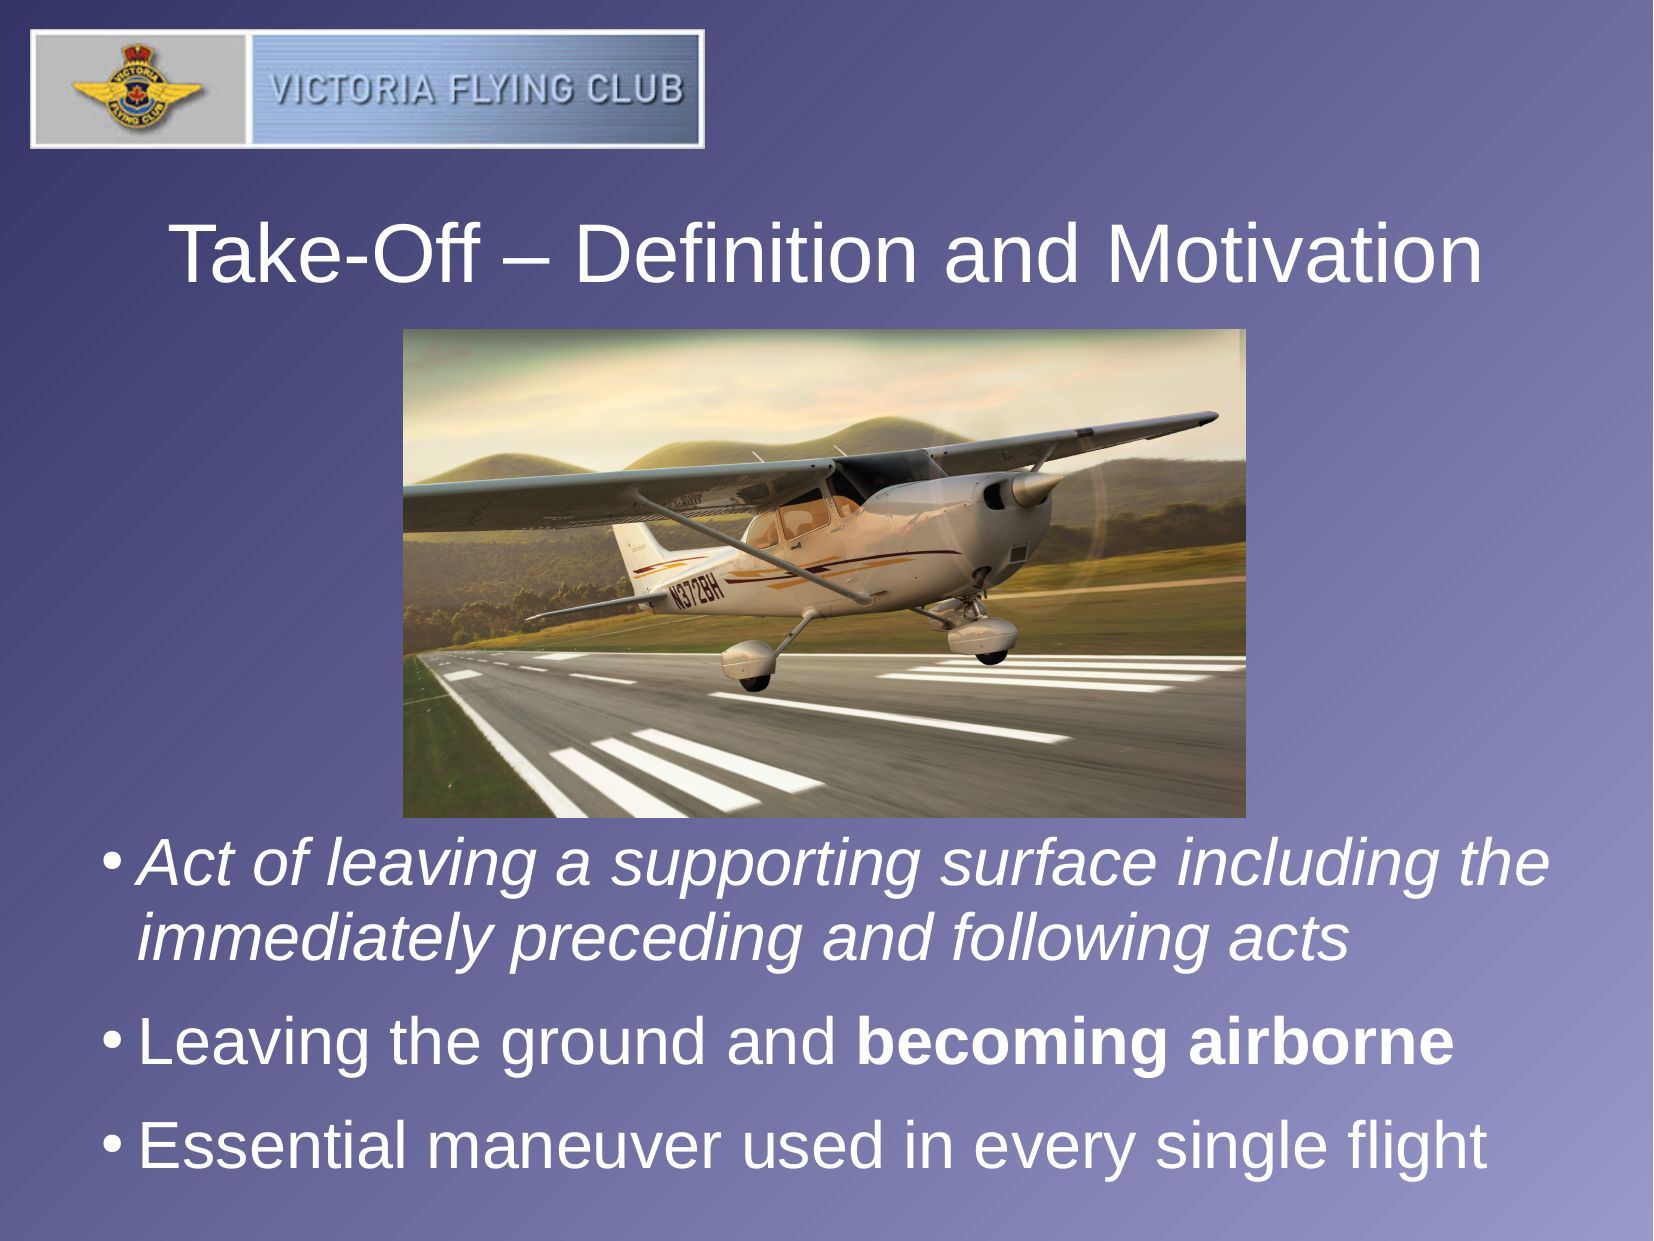

# Take-Off – Definition and Motivation
Act of leaving a supporting surface including the immediately preceding and following acts
Leaving the ground and becoming airborne
Essential maneuver used in every single flight